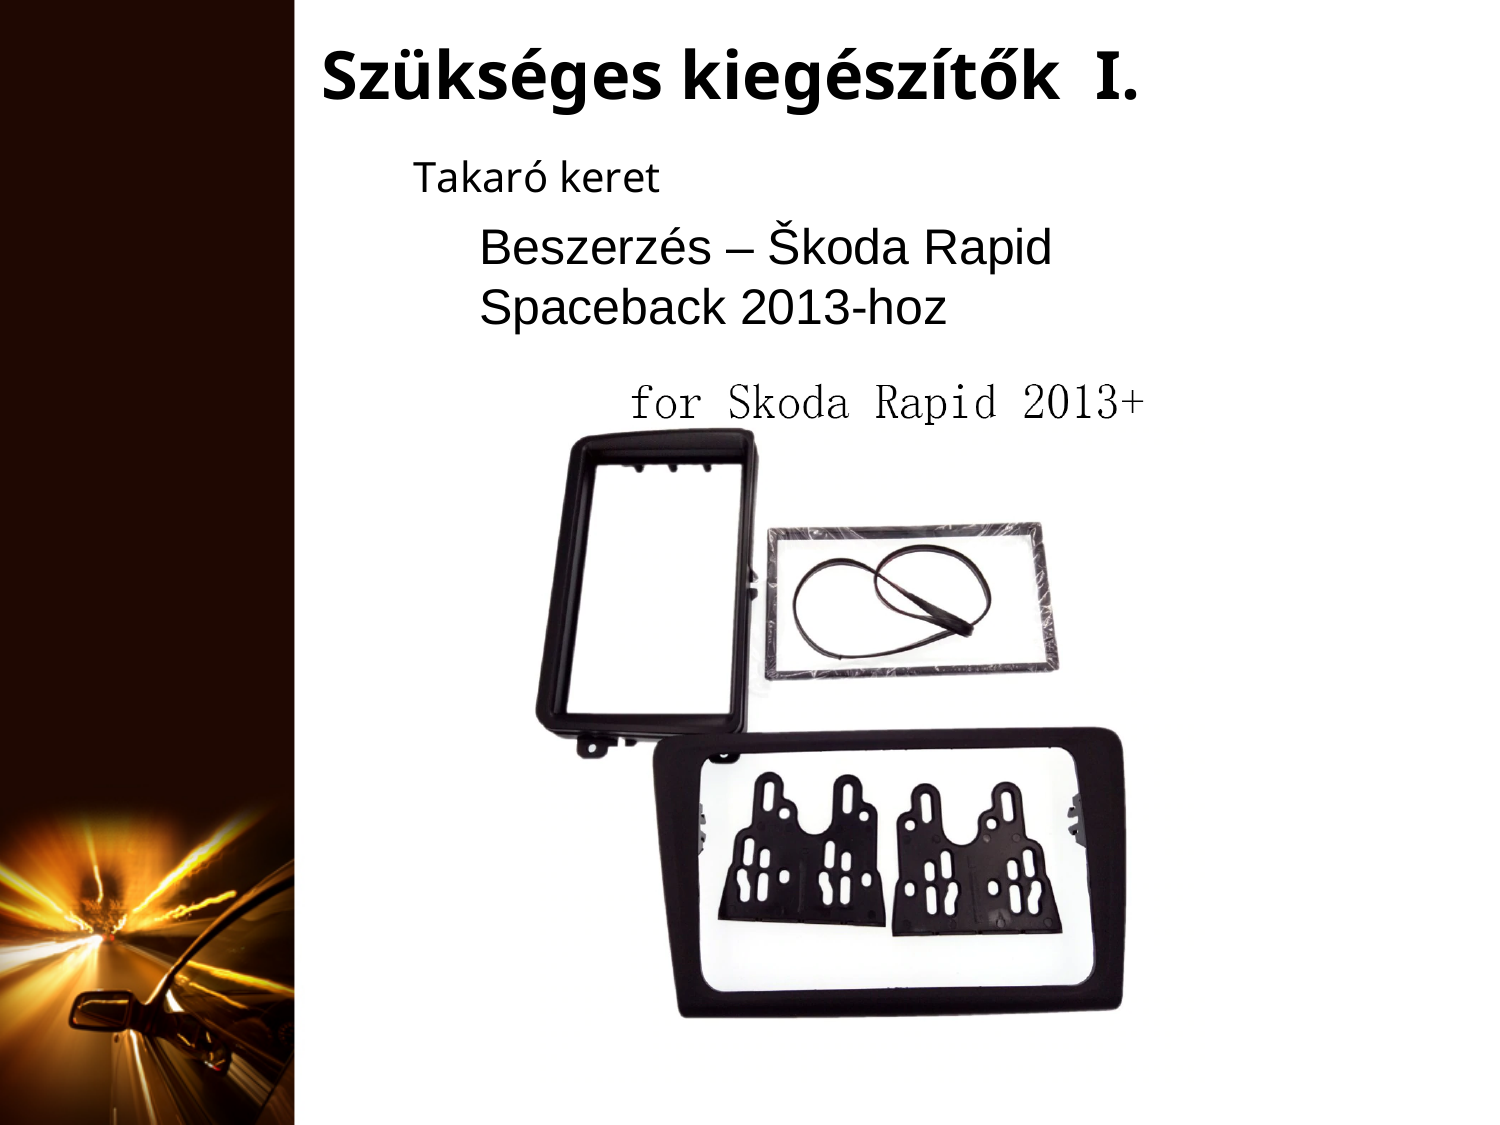

# Szükséges kiegészítők I.
Takaró keret
Beszerzés – Škoda Rapid Spaceback 2013-hoz